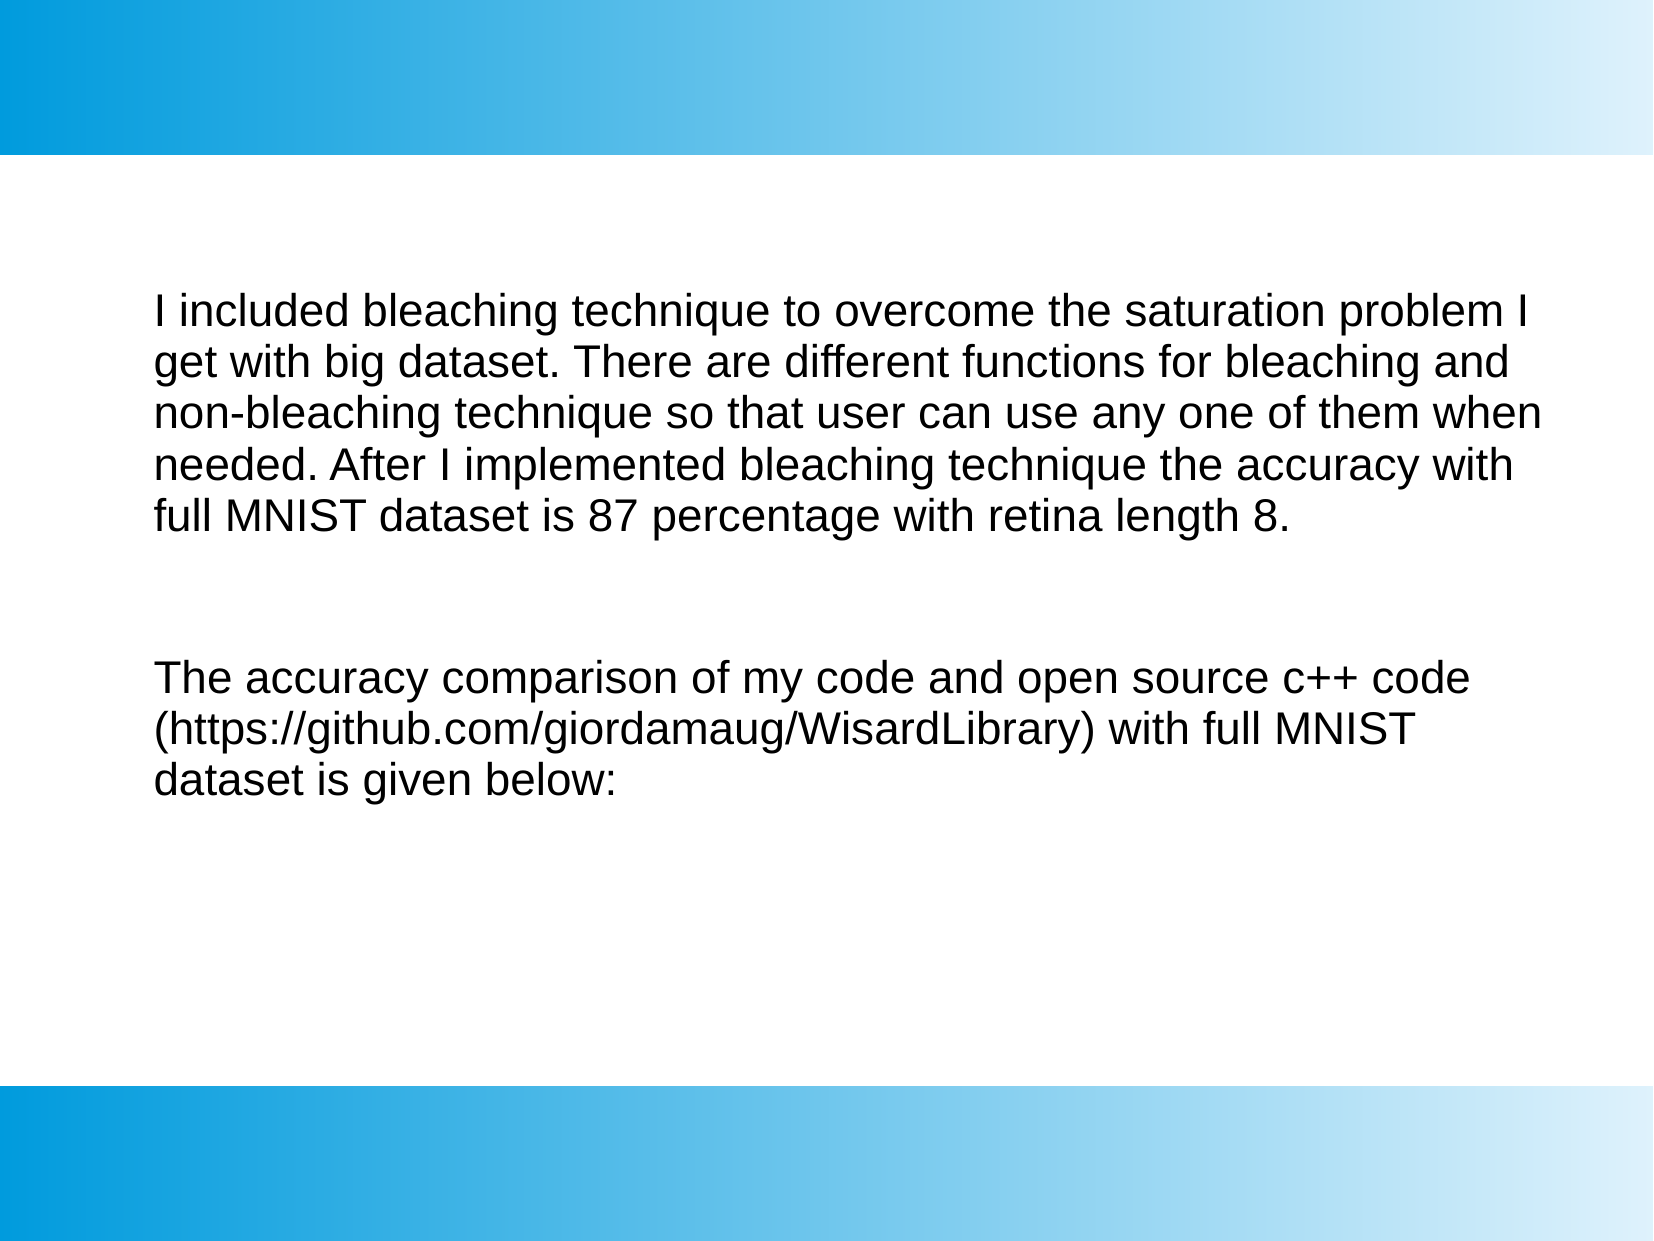

#
I included bleaching technique to overcome the saturation problem I get with big dataset. There are different functions for bleaching and non-bleaching technique so that user can use any one of them when needed. After I implemented bleaching technique the accuracy with full MNIST dataset is 87 percentage with retina length 8.
The accuracy comparison of my code and open source c++ code (https://github.com/giordamaug/WisardLibrary) with full MNIST dataset is given below: